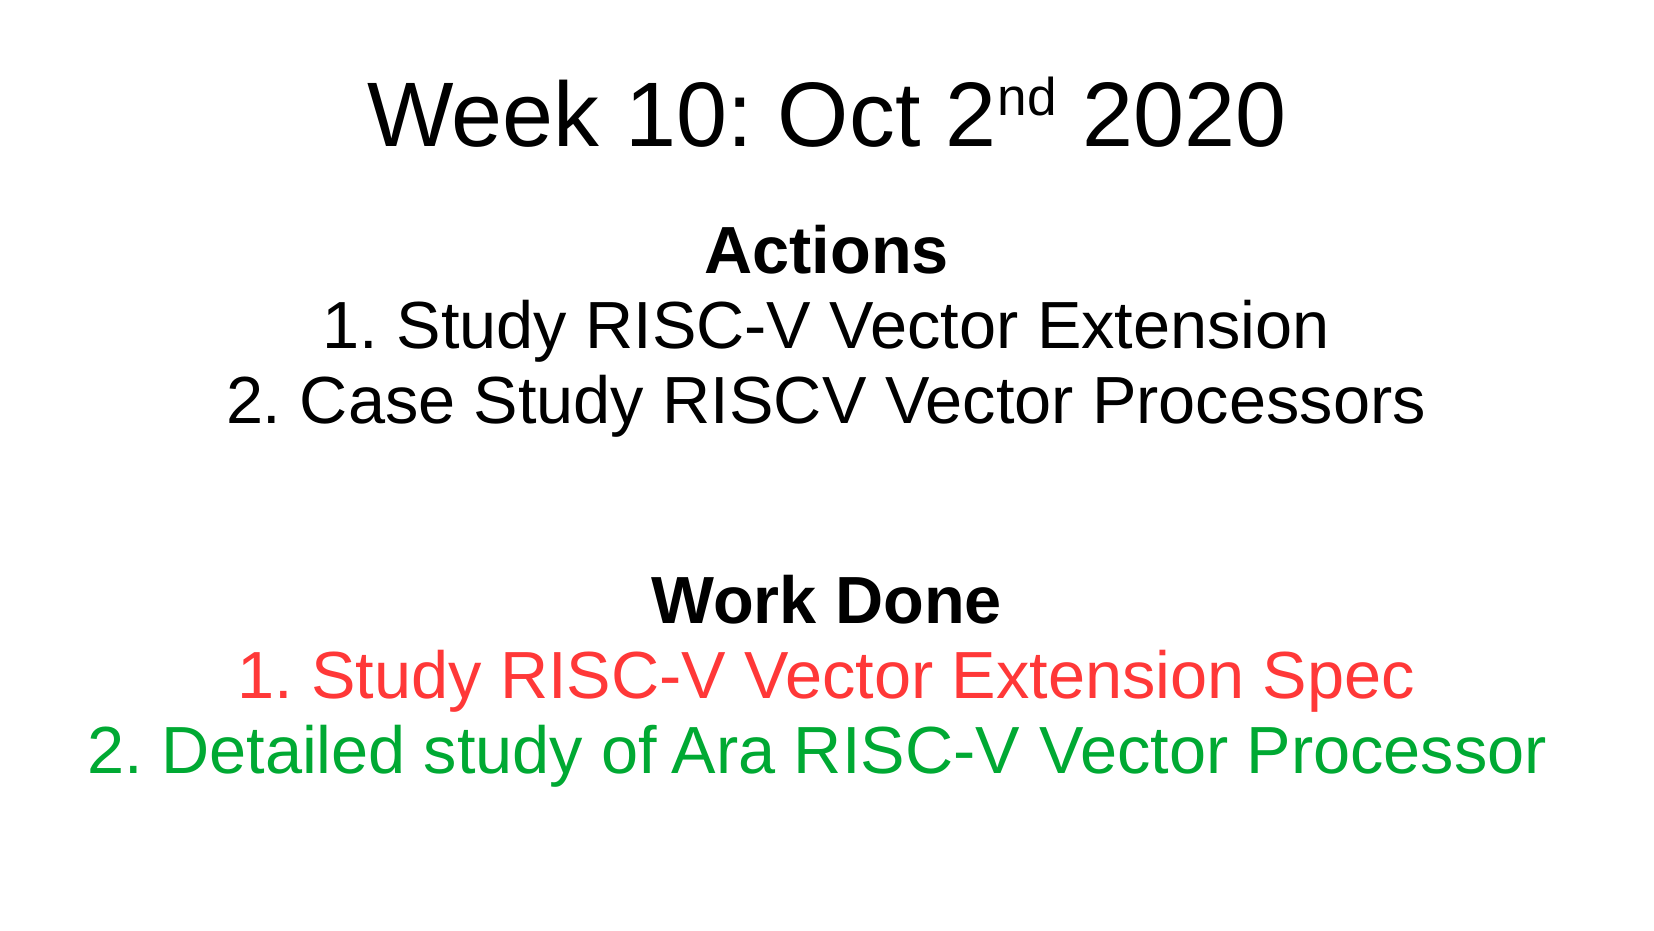

# Week 10: Oct 2nd 2020
Actions
1. Study RISC-V Vector Extension
2. Case Study RISCV Vector Processors
Work Done
1. Study RISC-V Vector Extension Spec
2. Detailed study of Ara RISC-V Vector Processor